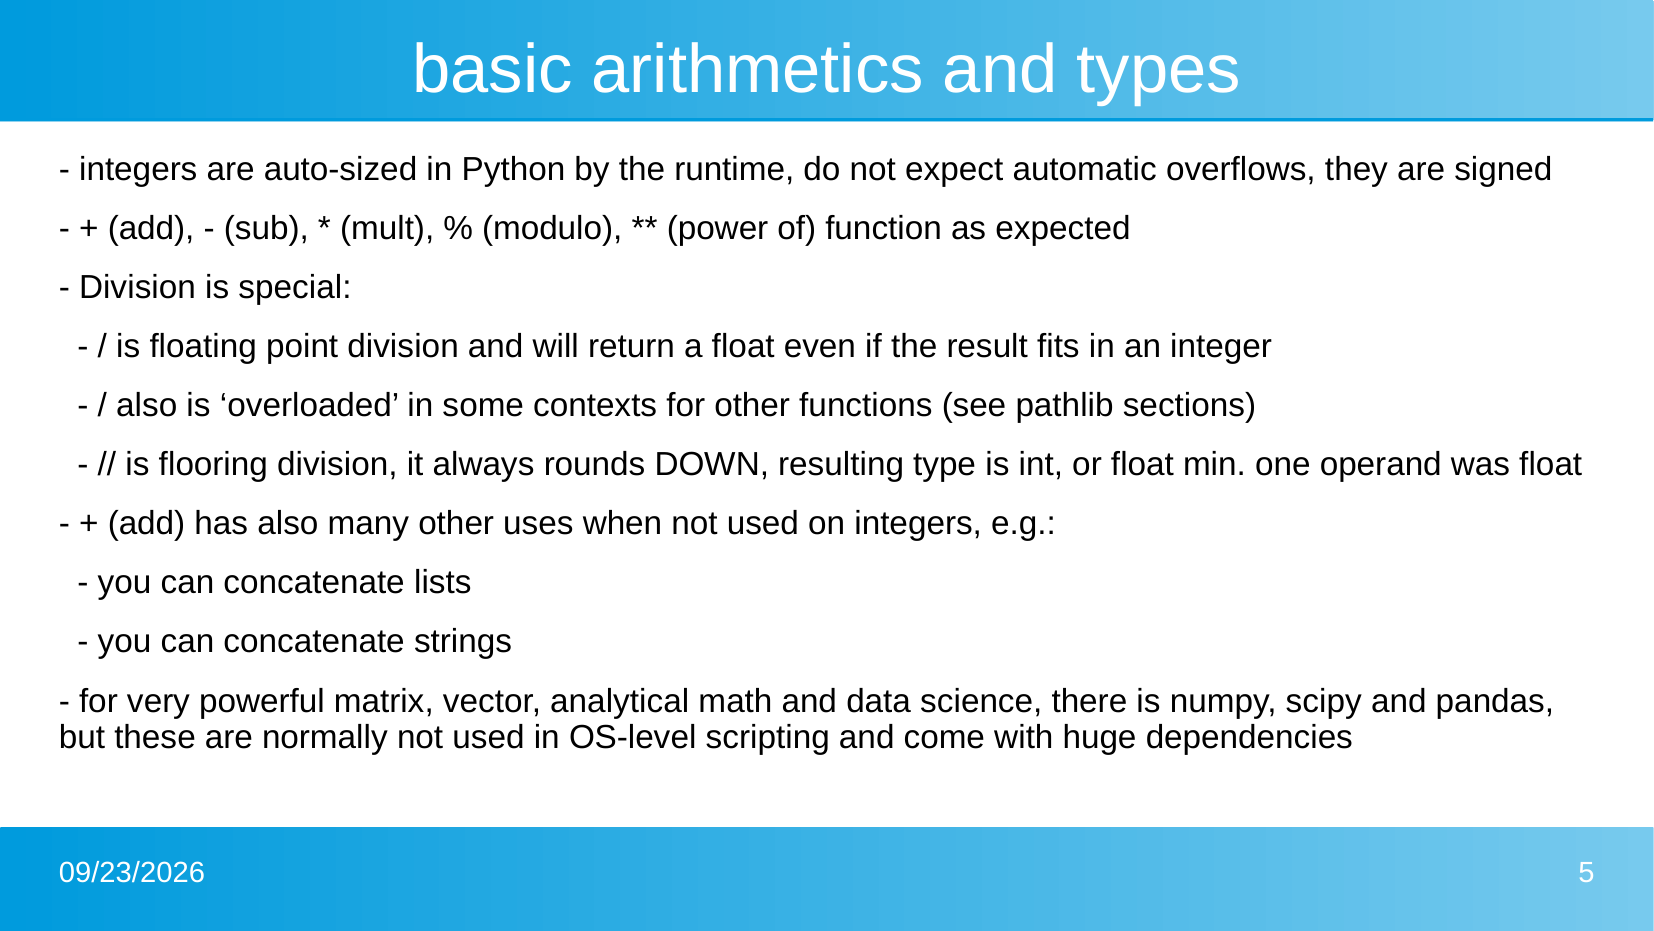

# basic arithmetics and types
- integers are auto-sized in Python by the runtime, do not expect automatic overflows, they are signed
- + (add), - (sub), * (mult), % (modulo), ** (power of) function as expected
- Division is special:
 - / is floating point division and will return a float even if the result fits in an integer
 - / also is ‘overloaded’ in some contexts for other functions (see pathlib sections)
 - // is flooring division, it always rounds DOWN, resulting type is int, or float min. one operand was float
- + (add) has also many other uses when not used on integers, e.g.:
 - you can concatenate lists
 - you can concatenate strings
- for very powerful matrix, vector, analytical math and data science, there is numpy, scipy and pandas, but these are normally not used in OS-level scripting and come with huge dependencies
5